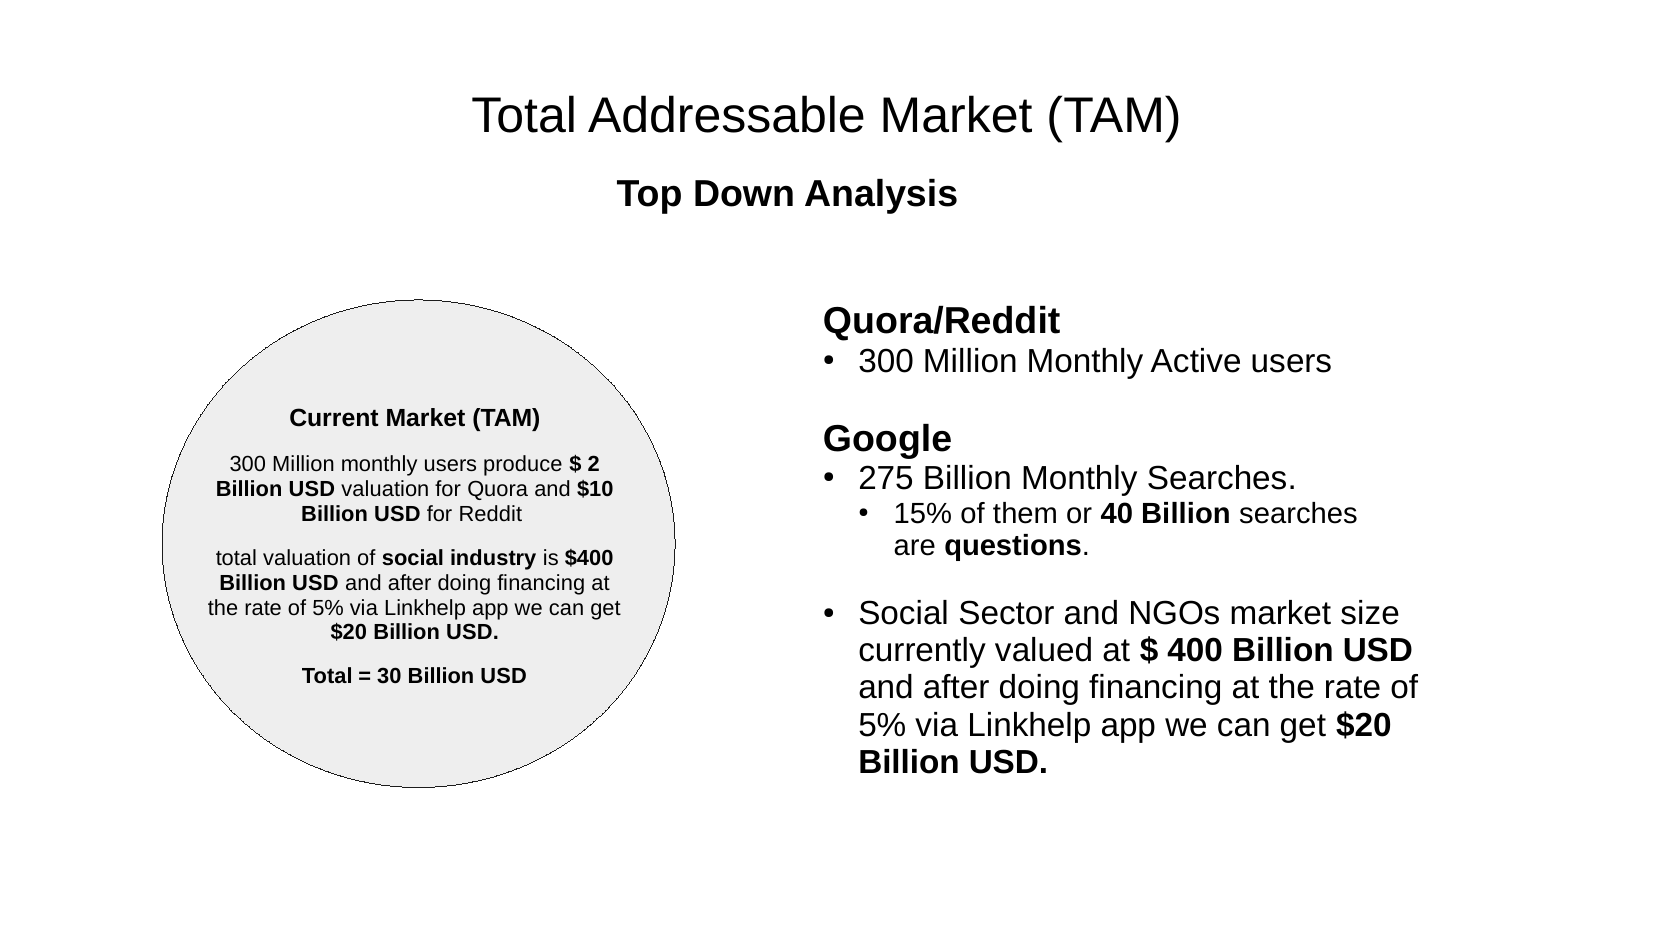

# Total Addressable Market (TAM)
Top Down Analysis
Current Market (TAM)
300 Million monthly users produce $ 2 Billion USD valuation for Quora and $10 Billion USD for Reddit
total valuation of social industry is $400 Billion USD and after doing financing at the rate of 5% via Linkhelp app we can get $20 Billion USD.
Total = 30 Billion USD
Quora/Reddit
300 Million Monthly Active users
Google
275 Billion Monthly Searches.
15% of them or 40 Billion searches
are questions.
Social Sector and NGOs market size currently valued at $ 400 Billion USD and after doing financing at the rate of 5% via Linkhelp app we can get $20 Billion USD.